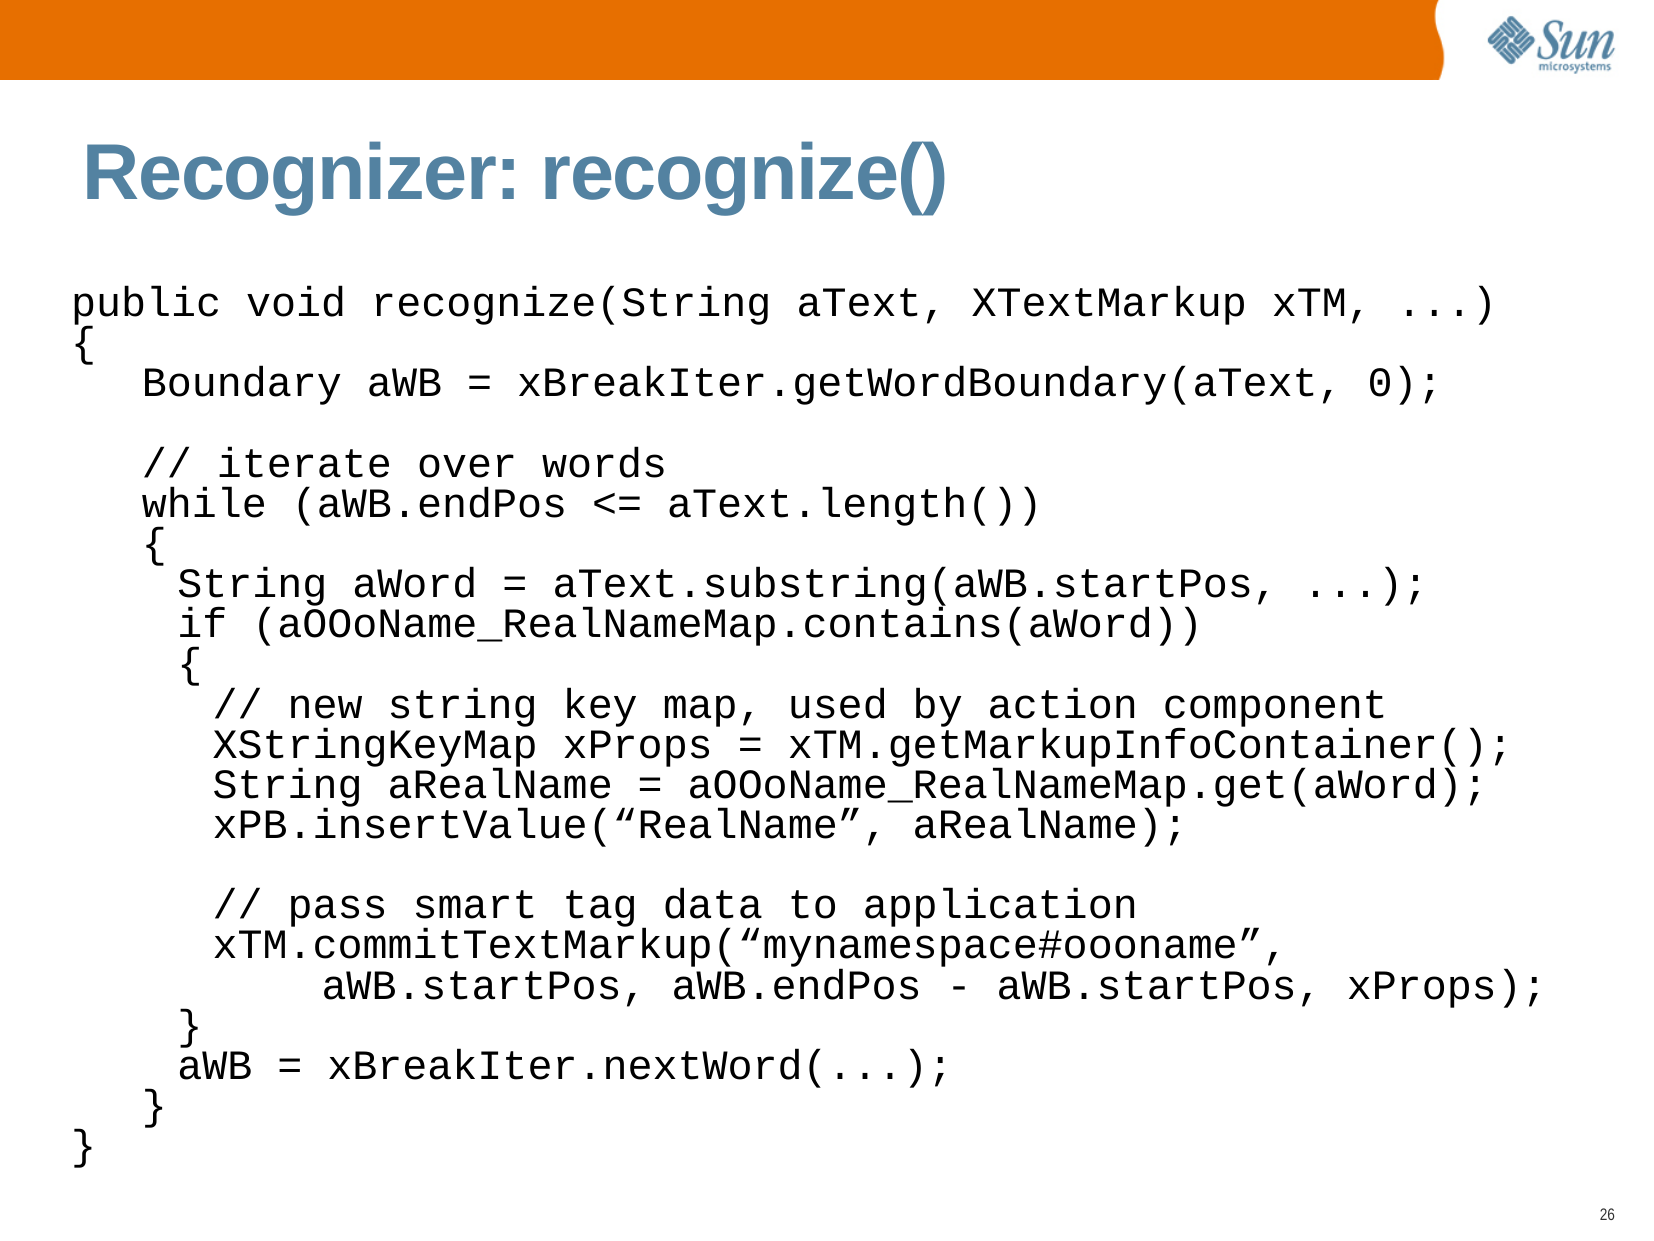

# Recognizer: recognize()
public void recognize(String aText, XTextMarkup xTM, ...)
{
Boundary aWB = xBreakIter.getWordBoundary(aText, 0);
// iterate over words
while (aWB.endPos <= aText.length())
{
String aWord = aText.substring(aWB.startPos, ...);
if (aOOoName_RealNameMap.contains(aWord))
{
// new string key map, used by action component
XStringKeyMap xProps = xTM.getMarkupInfoContainer();
String aRealName = aOOoName_RealNameMap.get(aWord);
xPB.insertValue(“RealName”, aRealName);
// pass smart tag data to application
xTM.commitTextMarkup(“mynamespace#oooname”,
	aWB.startPos, aWB.endPos - aWB.startPos, xProps);
}
aWB = xBreakIter.nextWord(...);
}
}